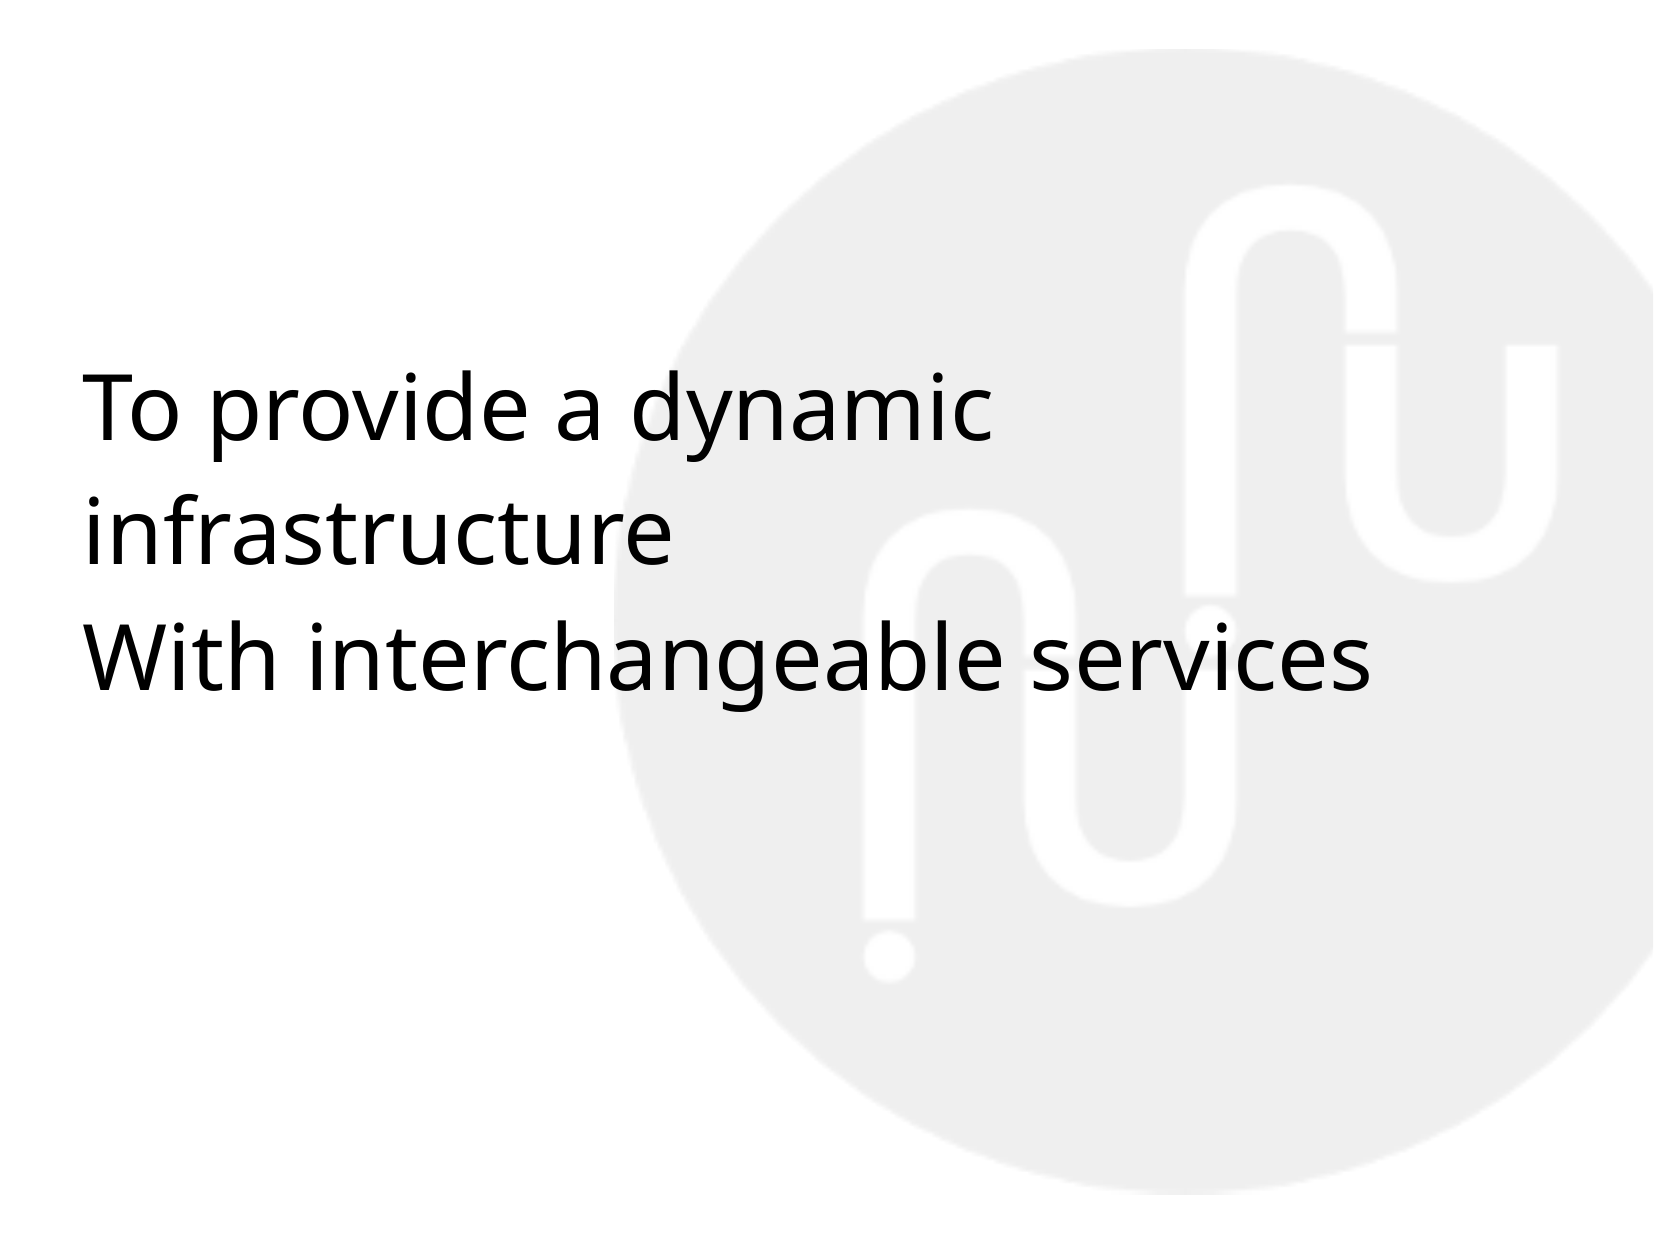

# To provide a dynamic infrastructure
With interchangeable services